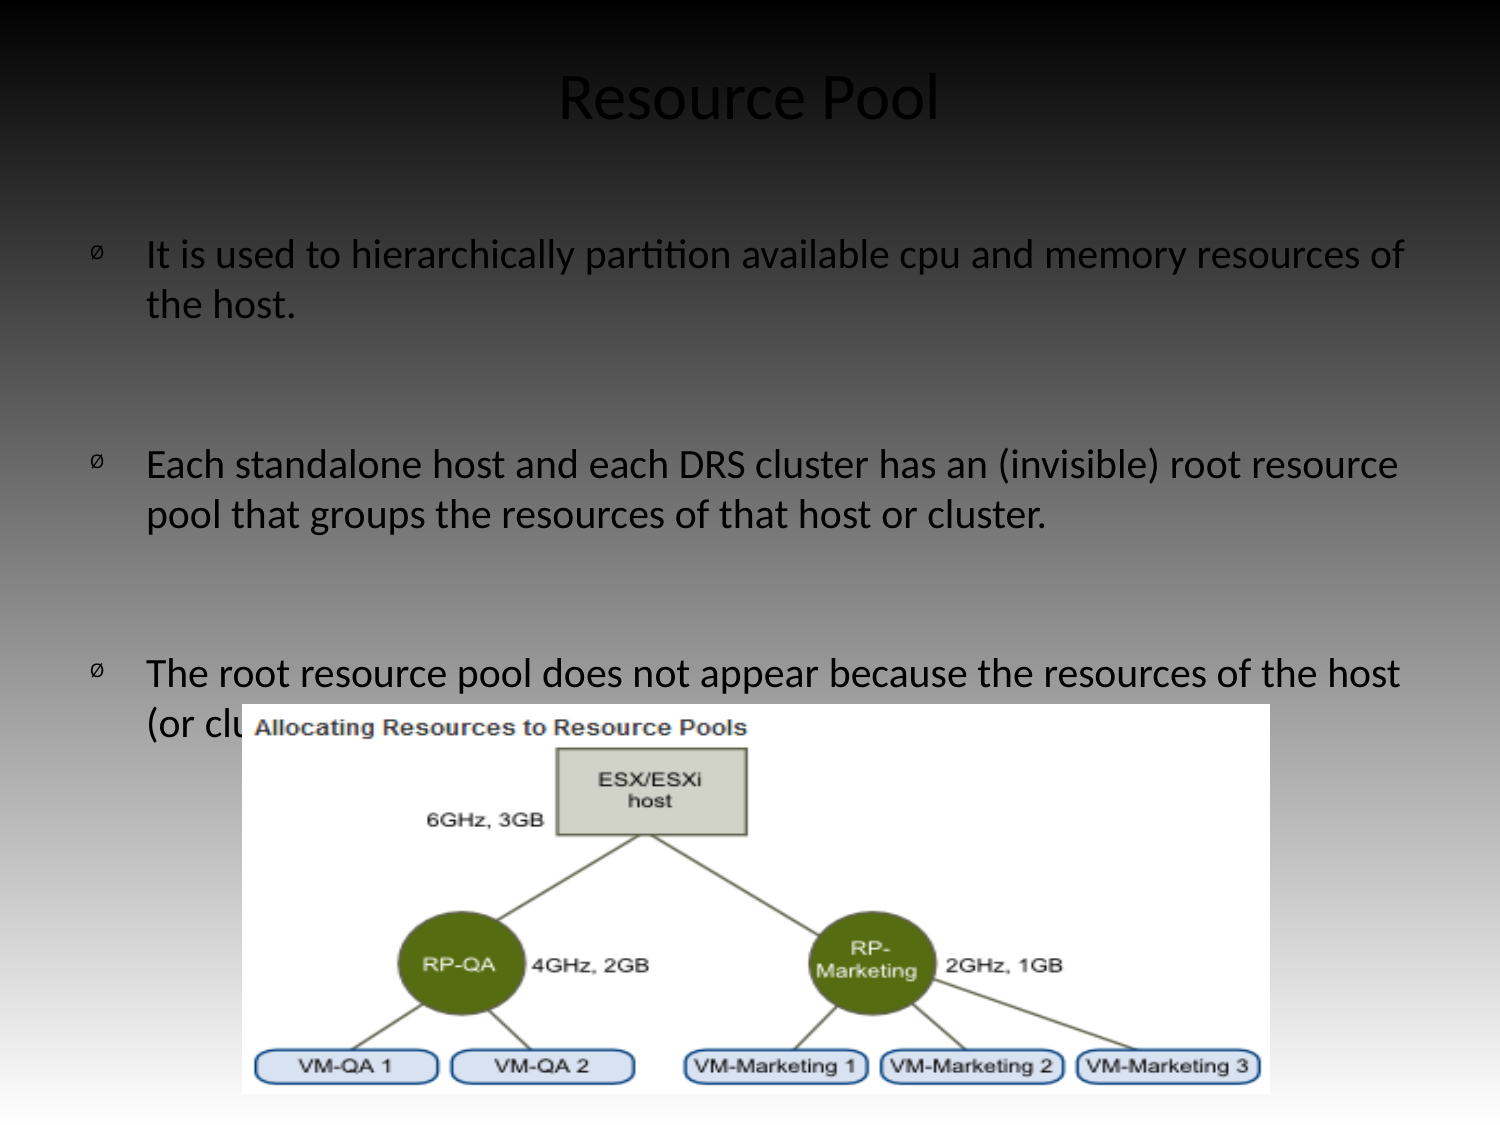

# Resource Pool
It is used to hierarchically partition available cpu and memory resources of the host.
Each standalone host and each DRS cluster has an (invisible) root resource pool that groups the resources of that host or cluster.
The root resource pool does not appear because the resources of the host (or cluster) and the root resource pool are always the same.